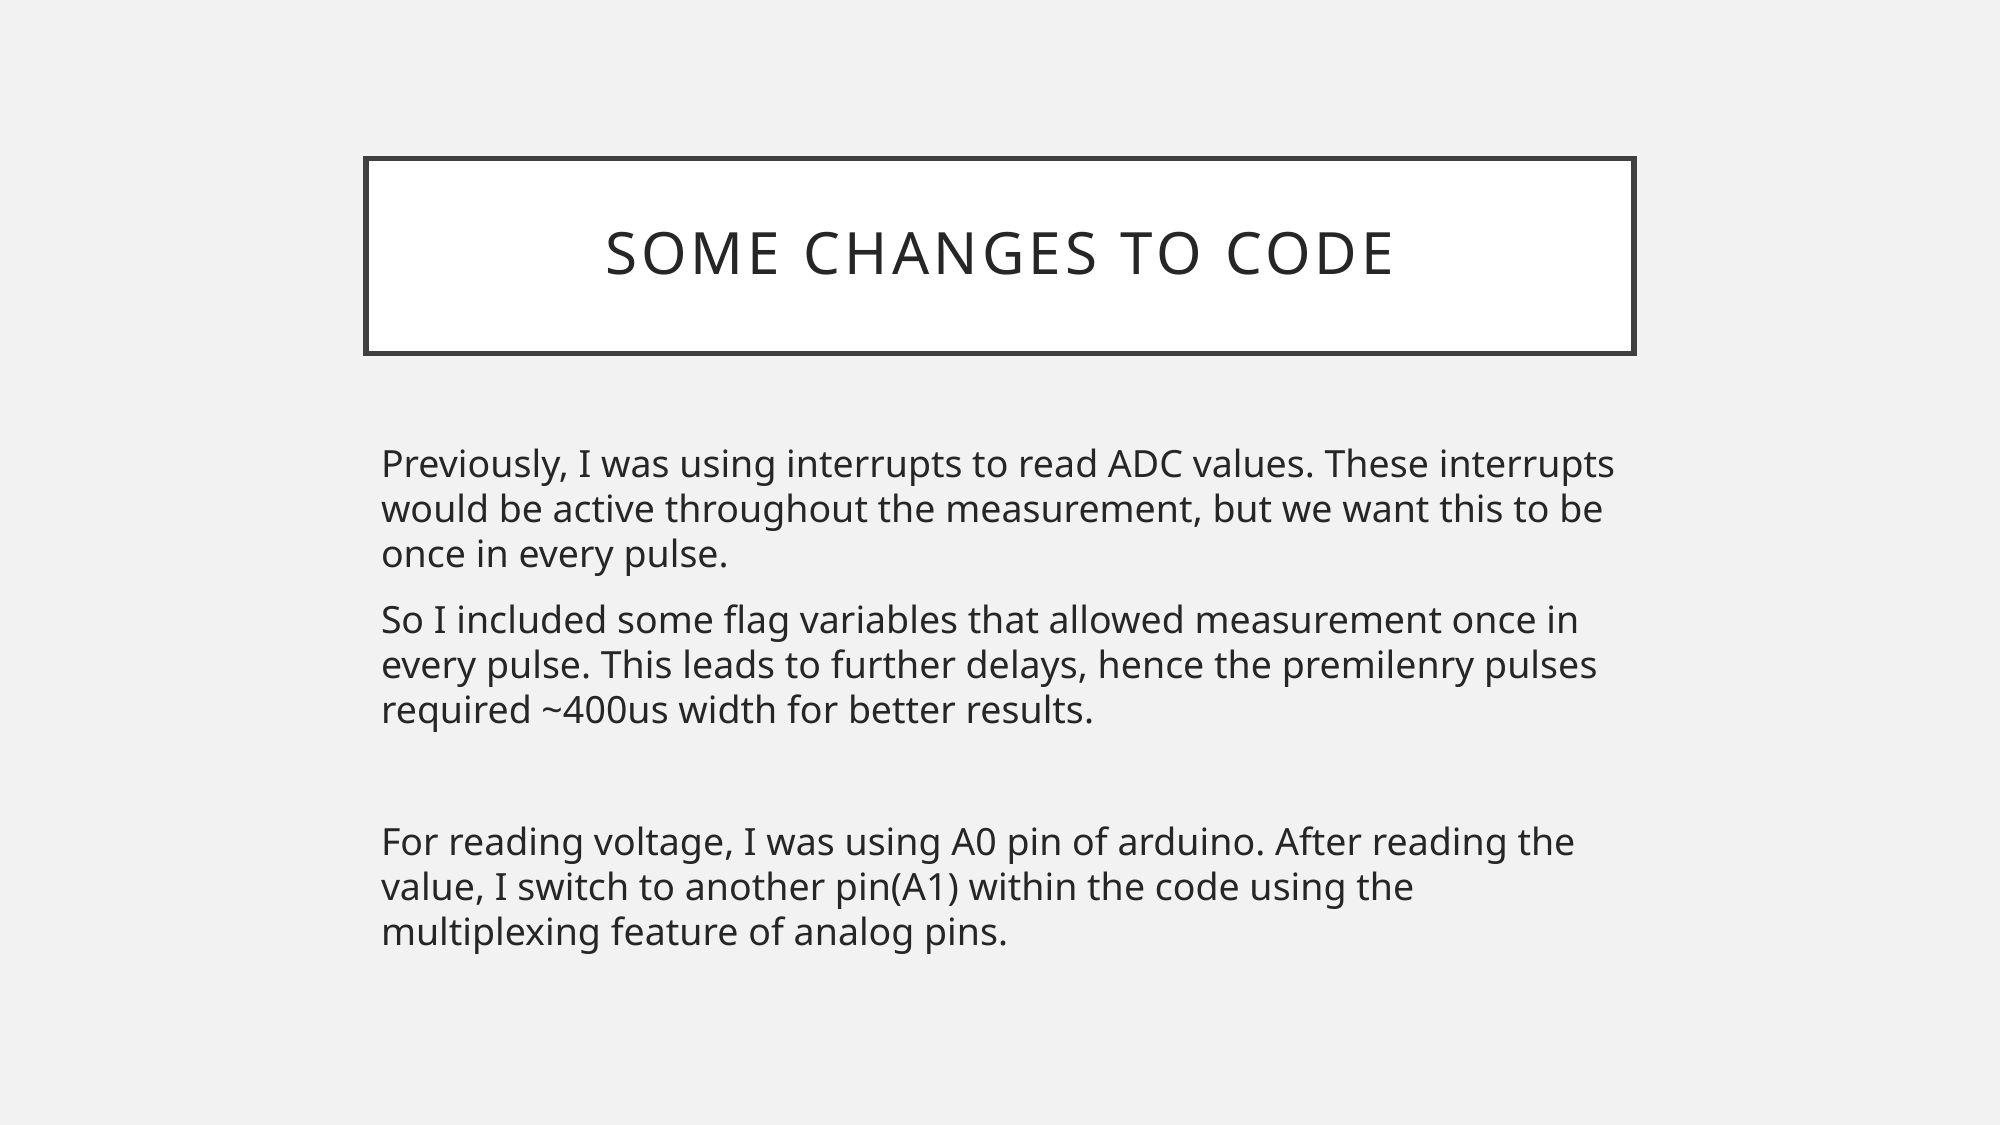

# some changes to code
Previously, I was using interrupts to read ADC values. These interrupts would be active throughout the measurement, but we want this to be once in every pulse.
So I included some flag variables that allowed measurement once in every pulse. This leads to further delays, hence the premilenry pulses required ~400us width for better results.
For reading voltage, I was using A0 pin of arduino. After reading the value, I switch to another pin(A1) within the code using the multiplexing feature of analog pins.